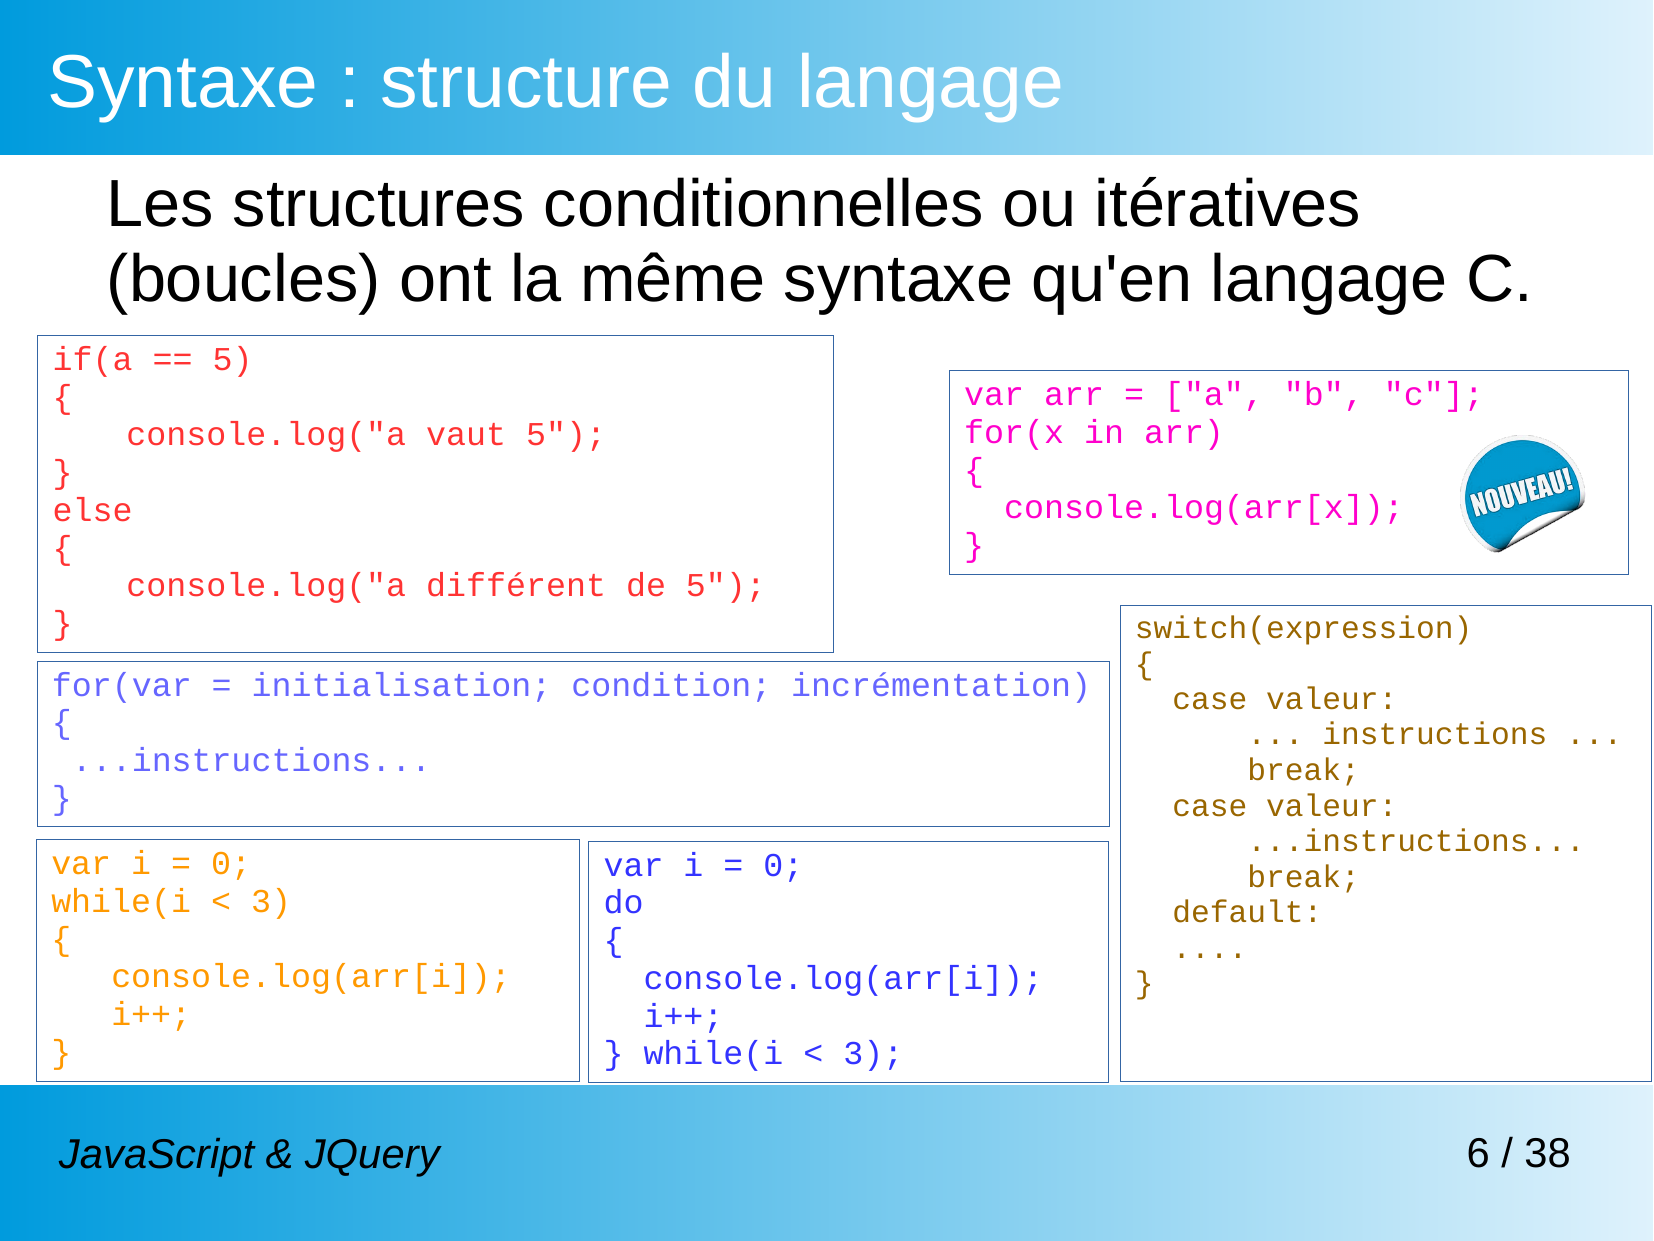

# Syntaxe : structure du langage
Les structures conditionnelles ou itératives (boucles) ont la même syntaxe qu'en langage C.
if(a == 5)
{
	console.log("a vaut 5");
}
else
{
	console.log("a différent de 5");
}
var arr = ["a", "b", "c"];
for(x in arr)
{
 console.log(arr[x]);
}
switch(expression)
{
 case valeur:
 ... instructions ...
 break;
 case valeur:
 ...instructions...
 break;
 default:
 ....
}
for(var = initialisation; condition; incrémentation)
{
 ...instructions...
}
var i = 0;
while(i < 3)
{
 console.log(arr[i]);
 i++;
}
var i = 0;
do
{
 console.log(arr[i]);
 i++;
} while(i < 3);